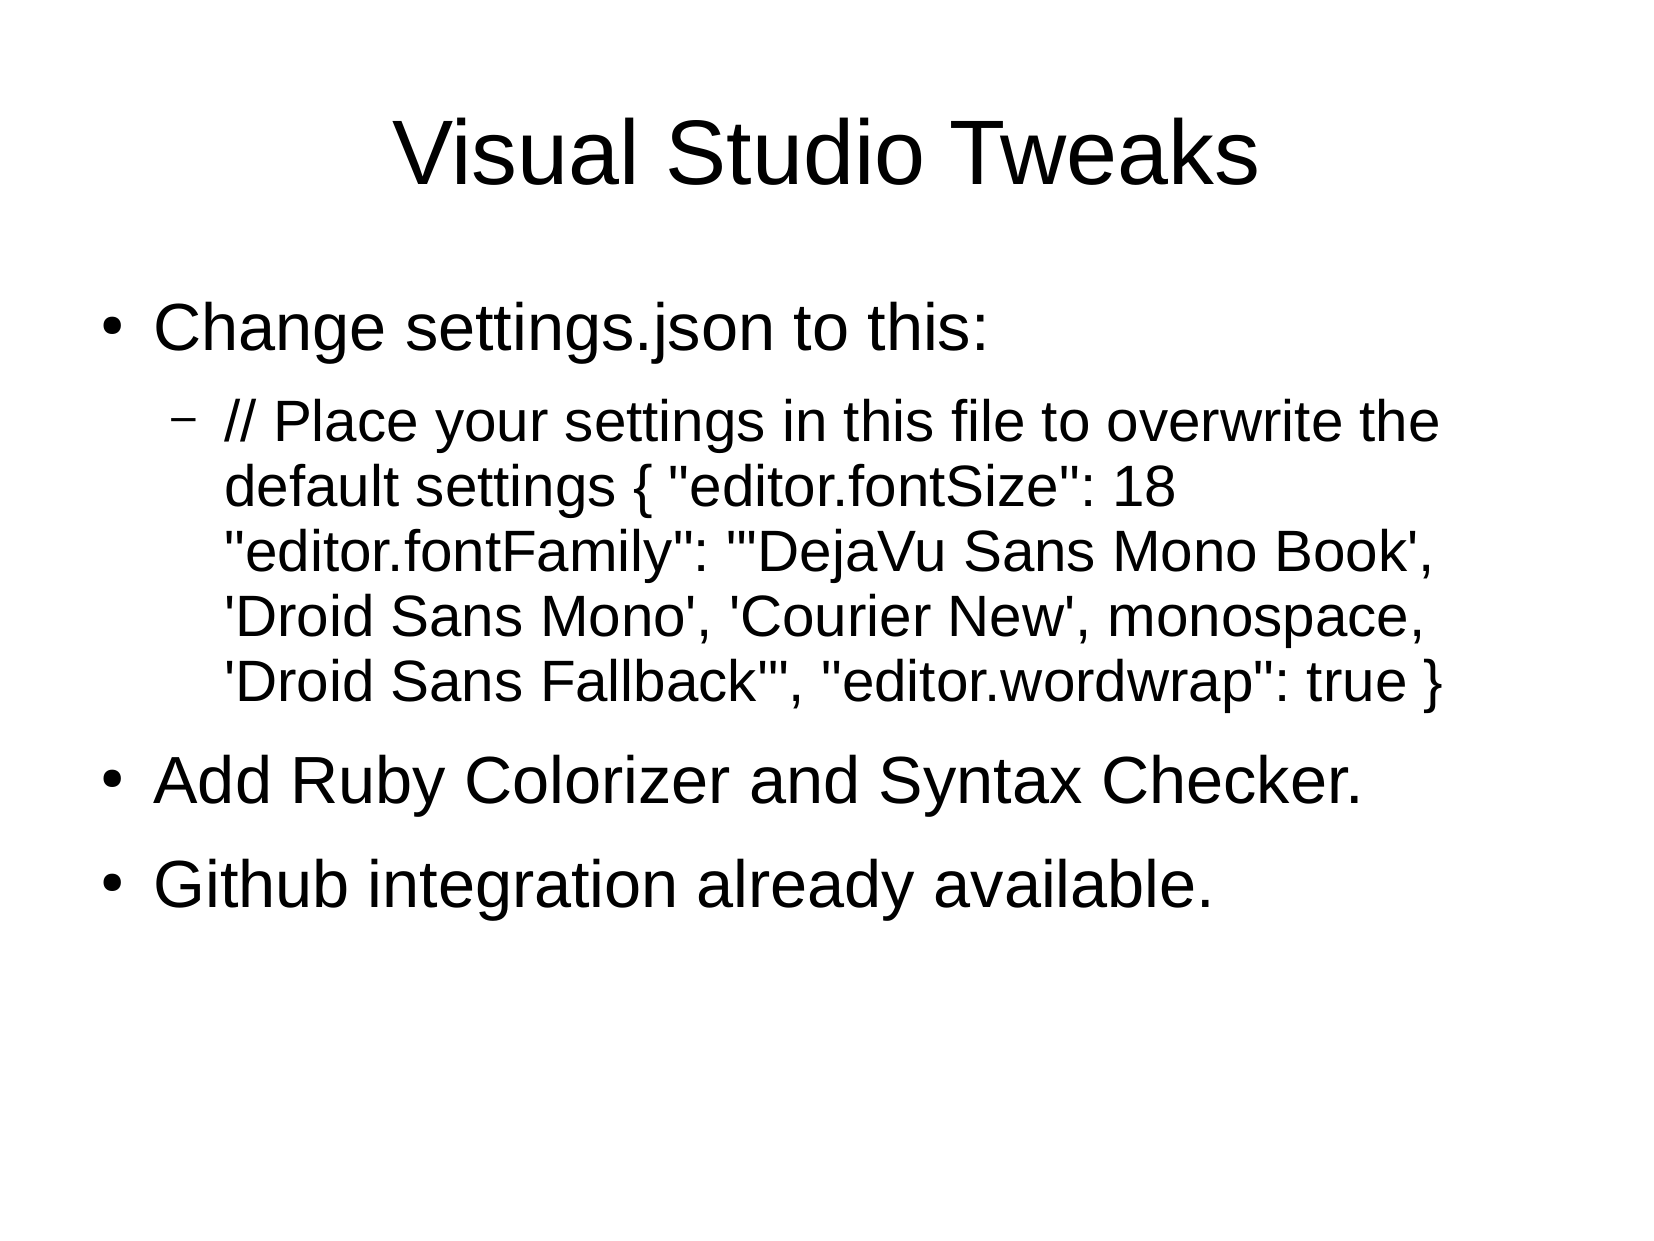

# Visual Studio Tweaks
Change settings.json to this:
// Place your settings in this file to overwrite the default settings { "editor.fontSize": 18 "editor.fontFamily": "'DejaVu Sans Mono Book', 'Droid Sans Mono', 'Courier New', monospace, 'Droid Sans Fallback'", "editor.wordwrap": true }
Add Ruby Colorizer and Syntax Checker.
Github integration already available.